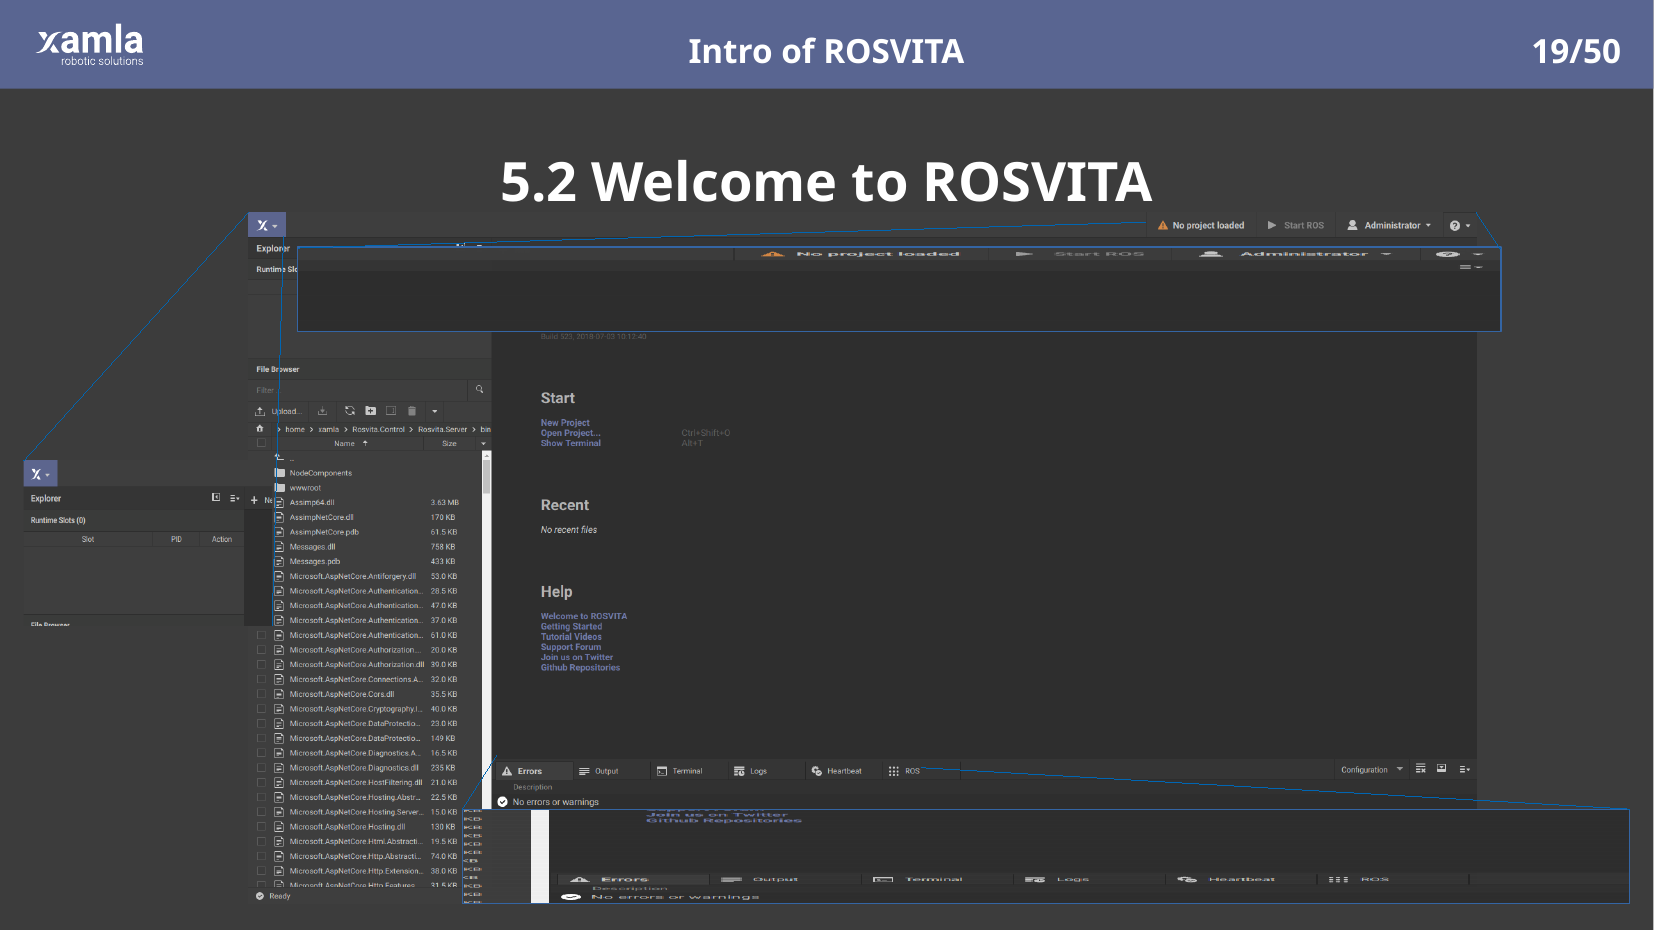

Intro of ROSVITA
19/50
5.2 Welcome to ROSVITA